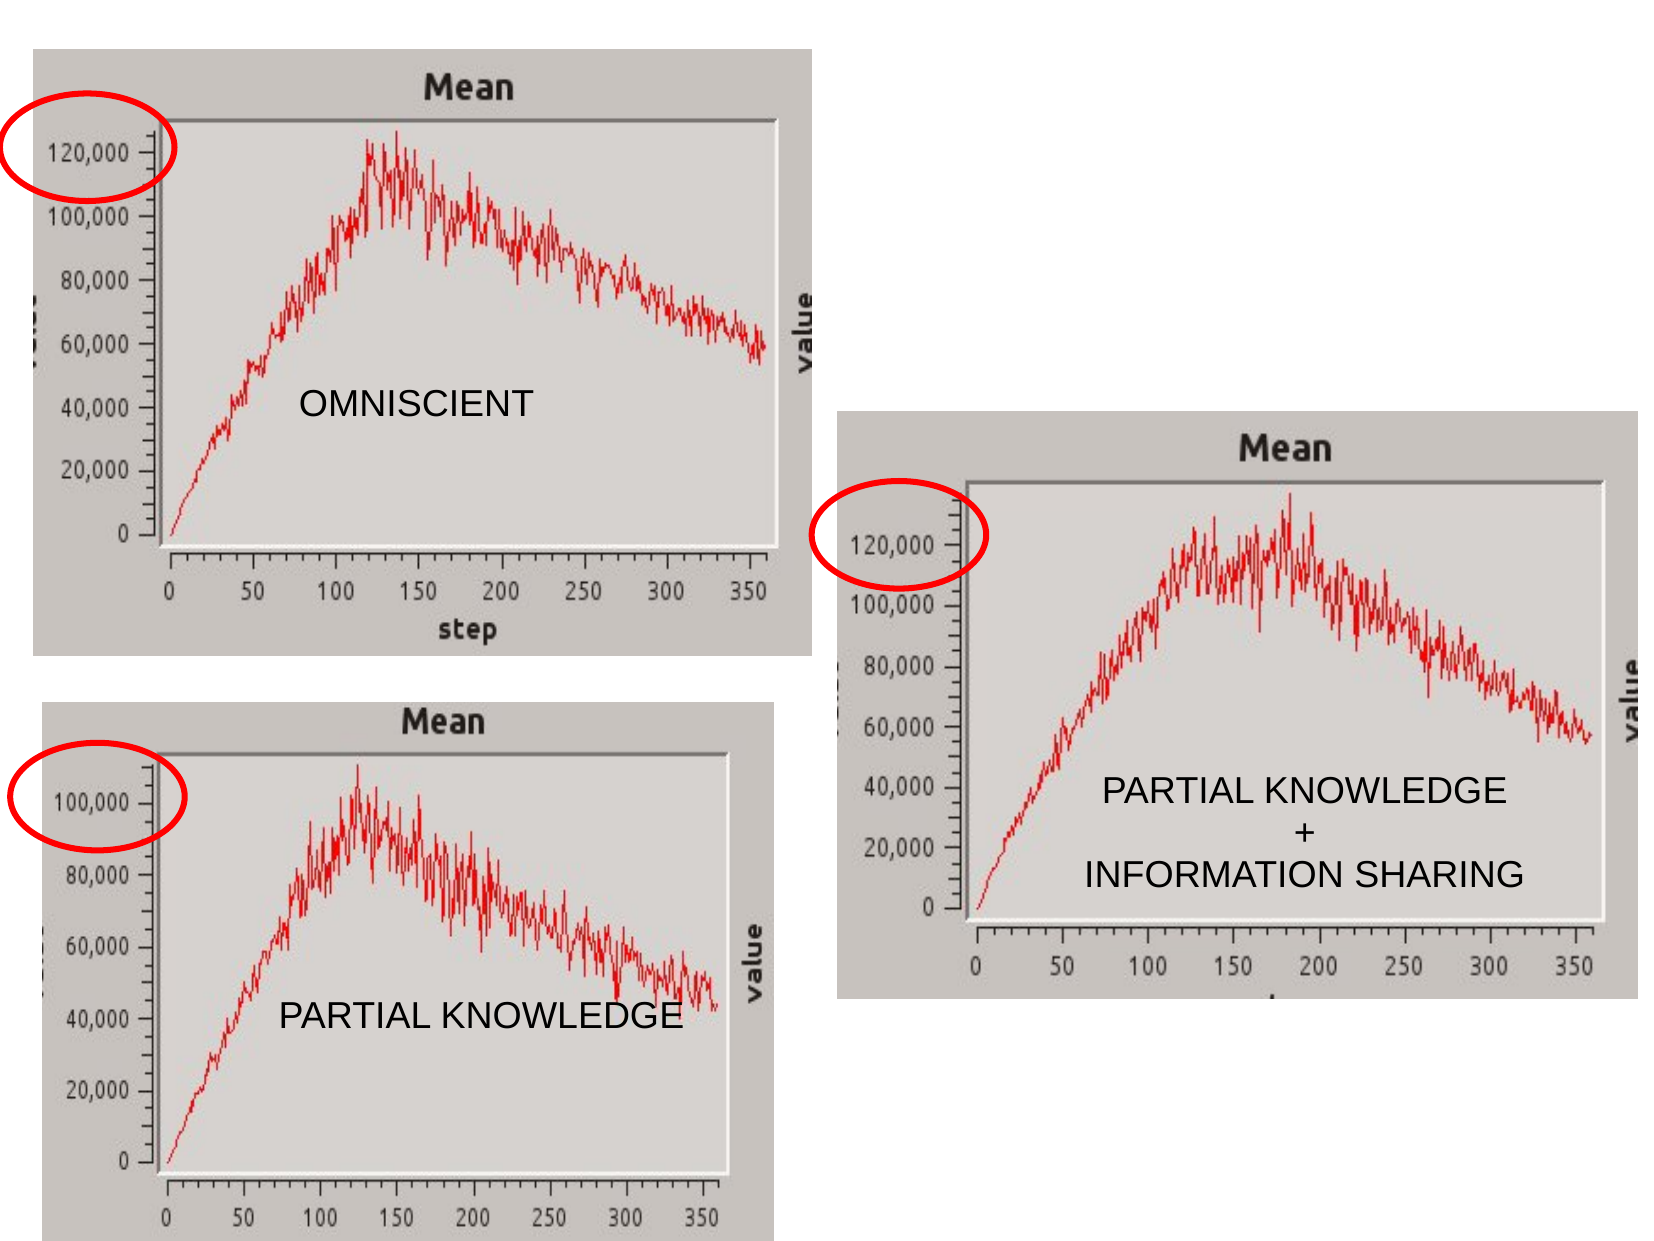

OMNISCIENT
PARTIAL KNOWLEDGE
+
INFORMATION SHARING
PARTIAL KNOWLEDGE